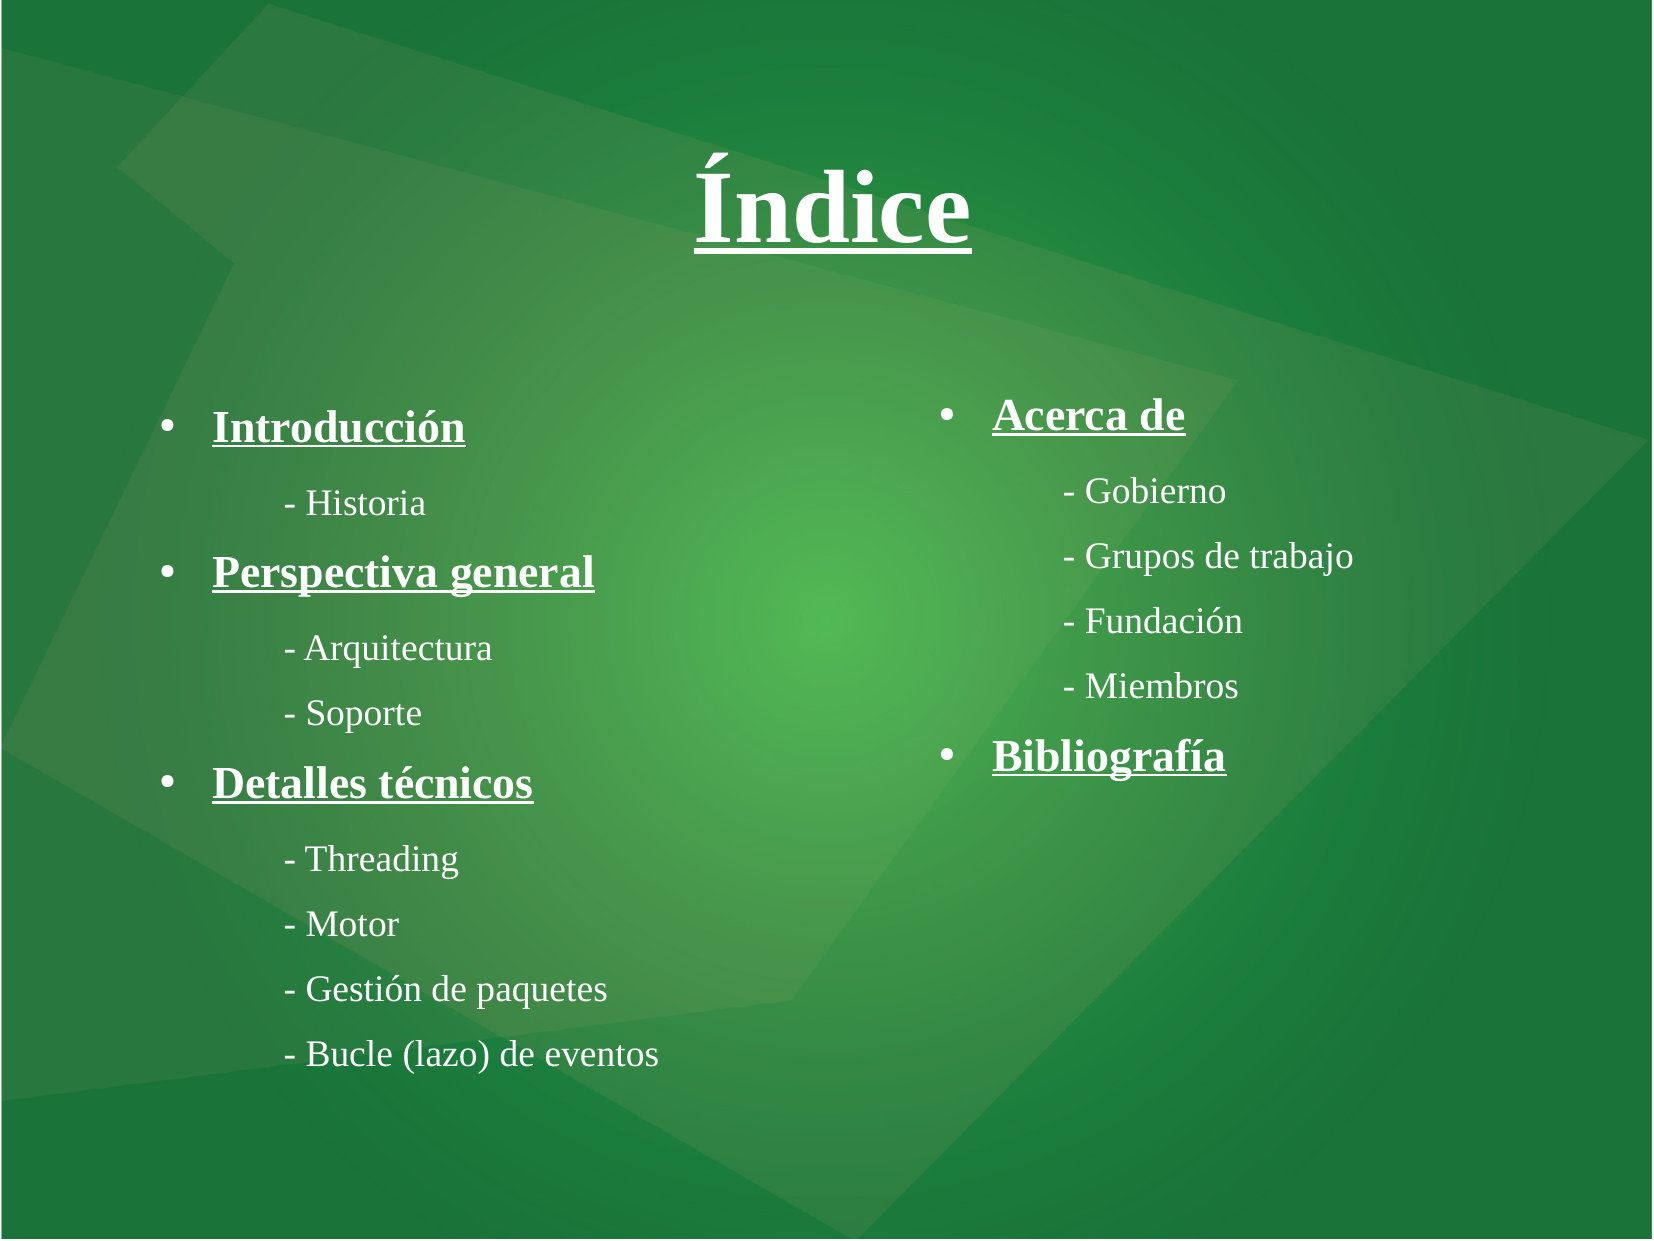

Índice
Acerca de
- Gobierno
- Grupos de trabajo
- Fundación
- Miembros
Bibliografía
# Introducción
- Historia
Perspectiva general
- Arquitectura
- Soporte
Detalles técnicos
- Threading
- Motor
- Gestión de paquetes
- Bucle (lazo) de eventos